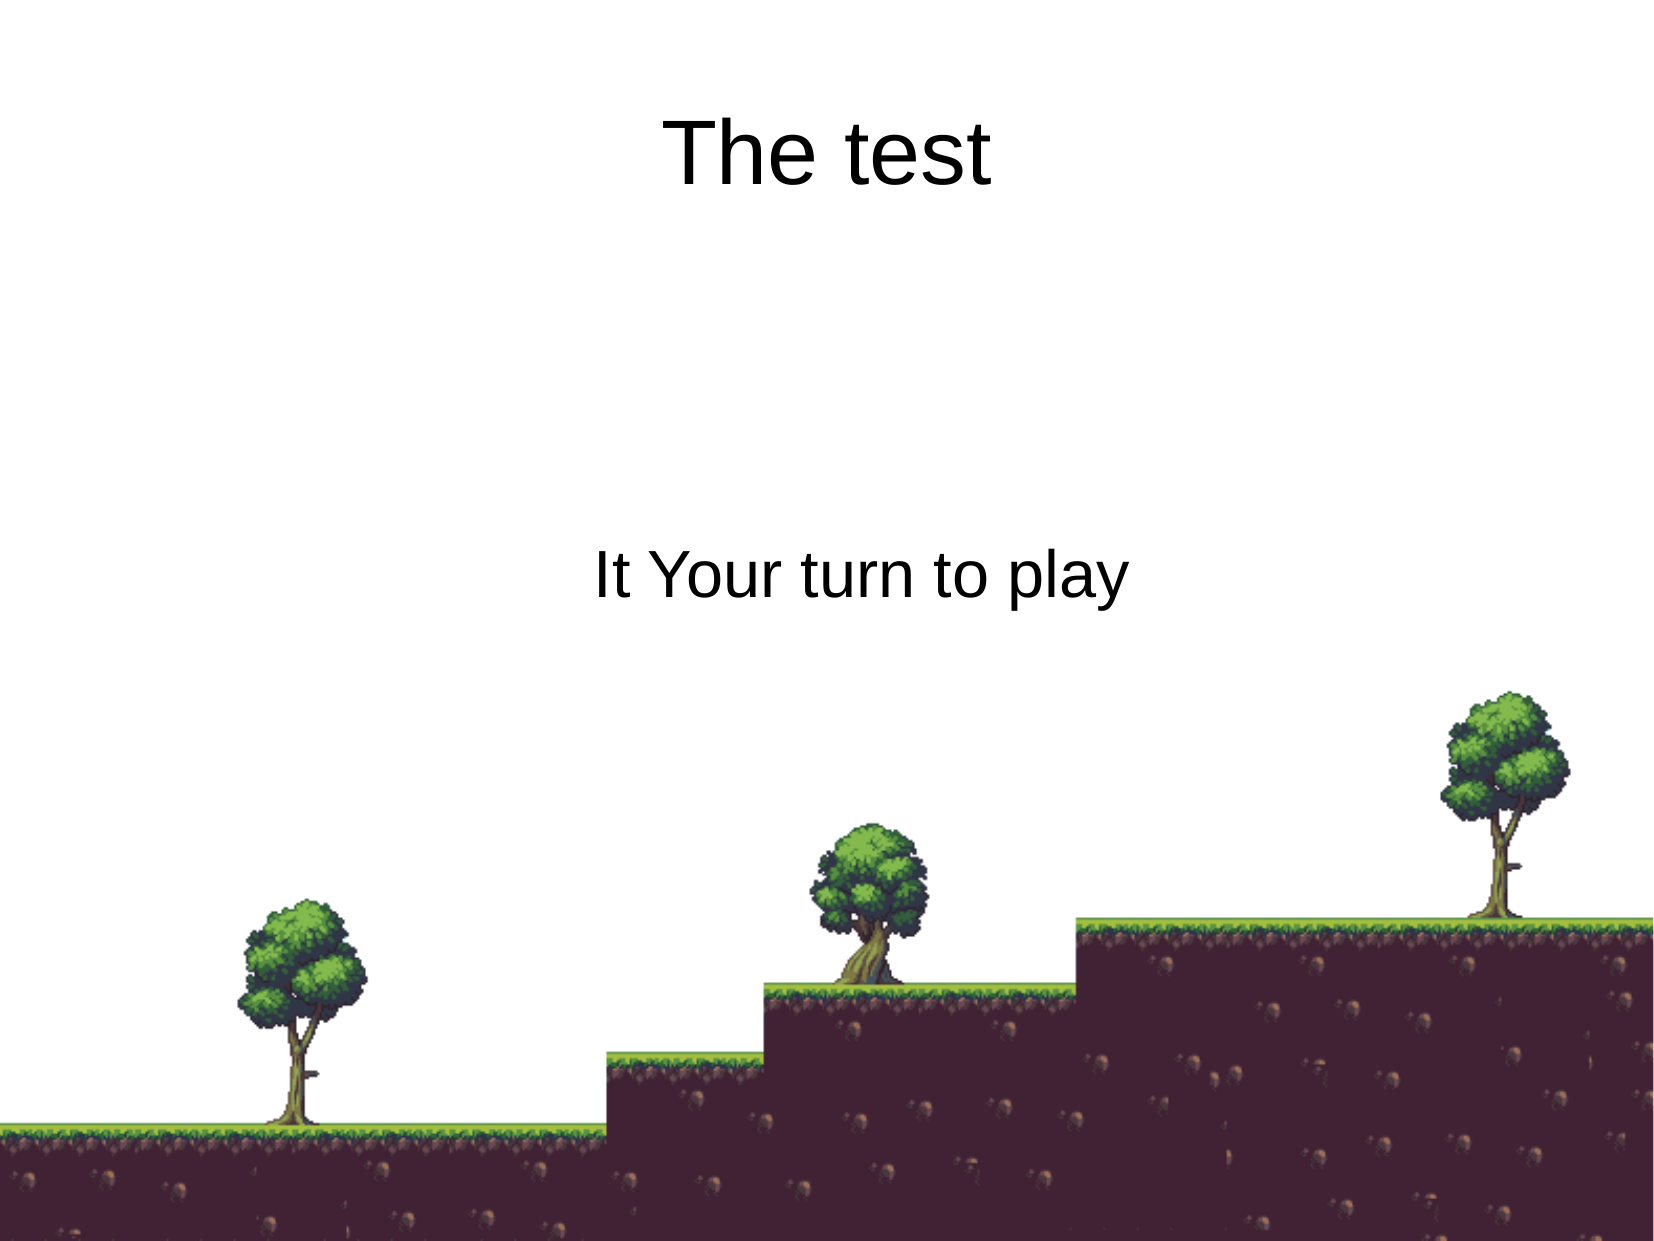

# The test
It Your turn to play